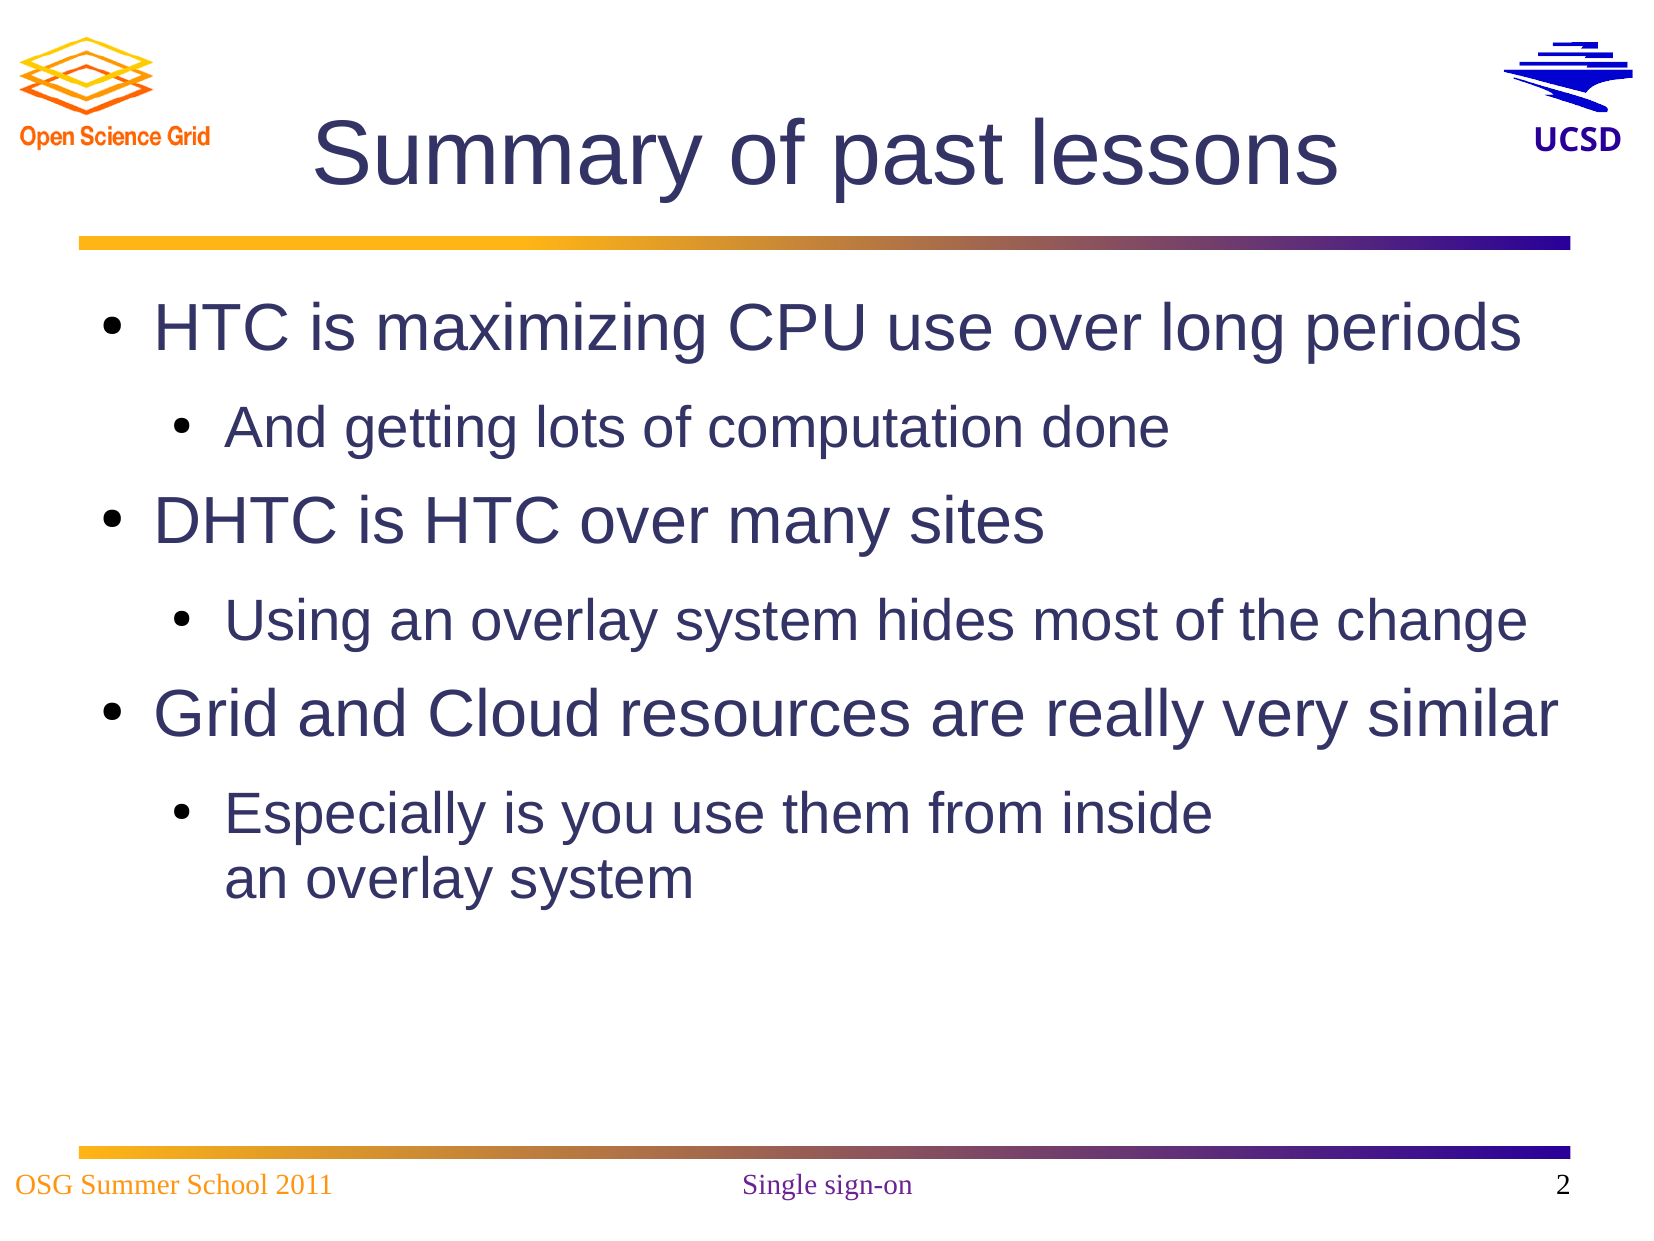

# Summary of past lessons
HTC is maximizing CPU use over long periods
And getting lots of computation done
DHTC is HTC over many sites
Using an overlay system hides most of the change
Grid and Cloud resources are really very similar
Especially is you use them from inside
an overlay system
OSG Summer School 2011
Single sign-on
2